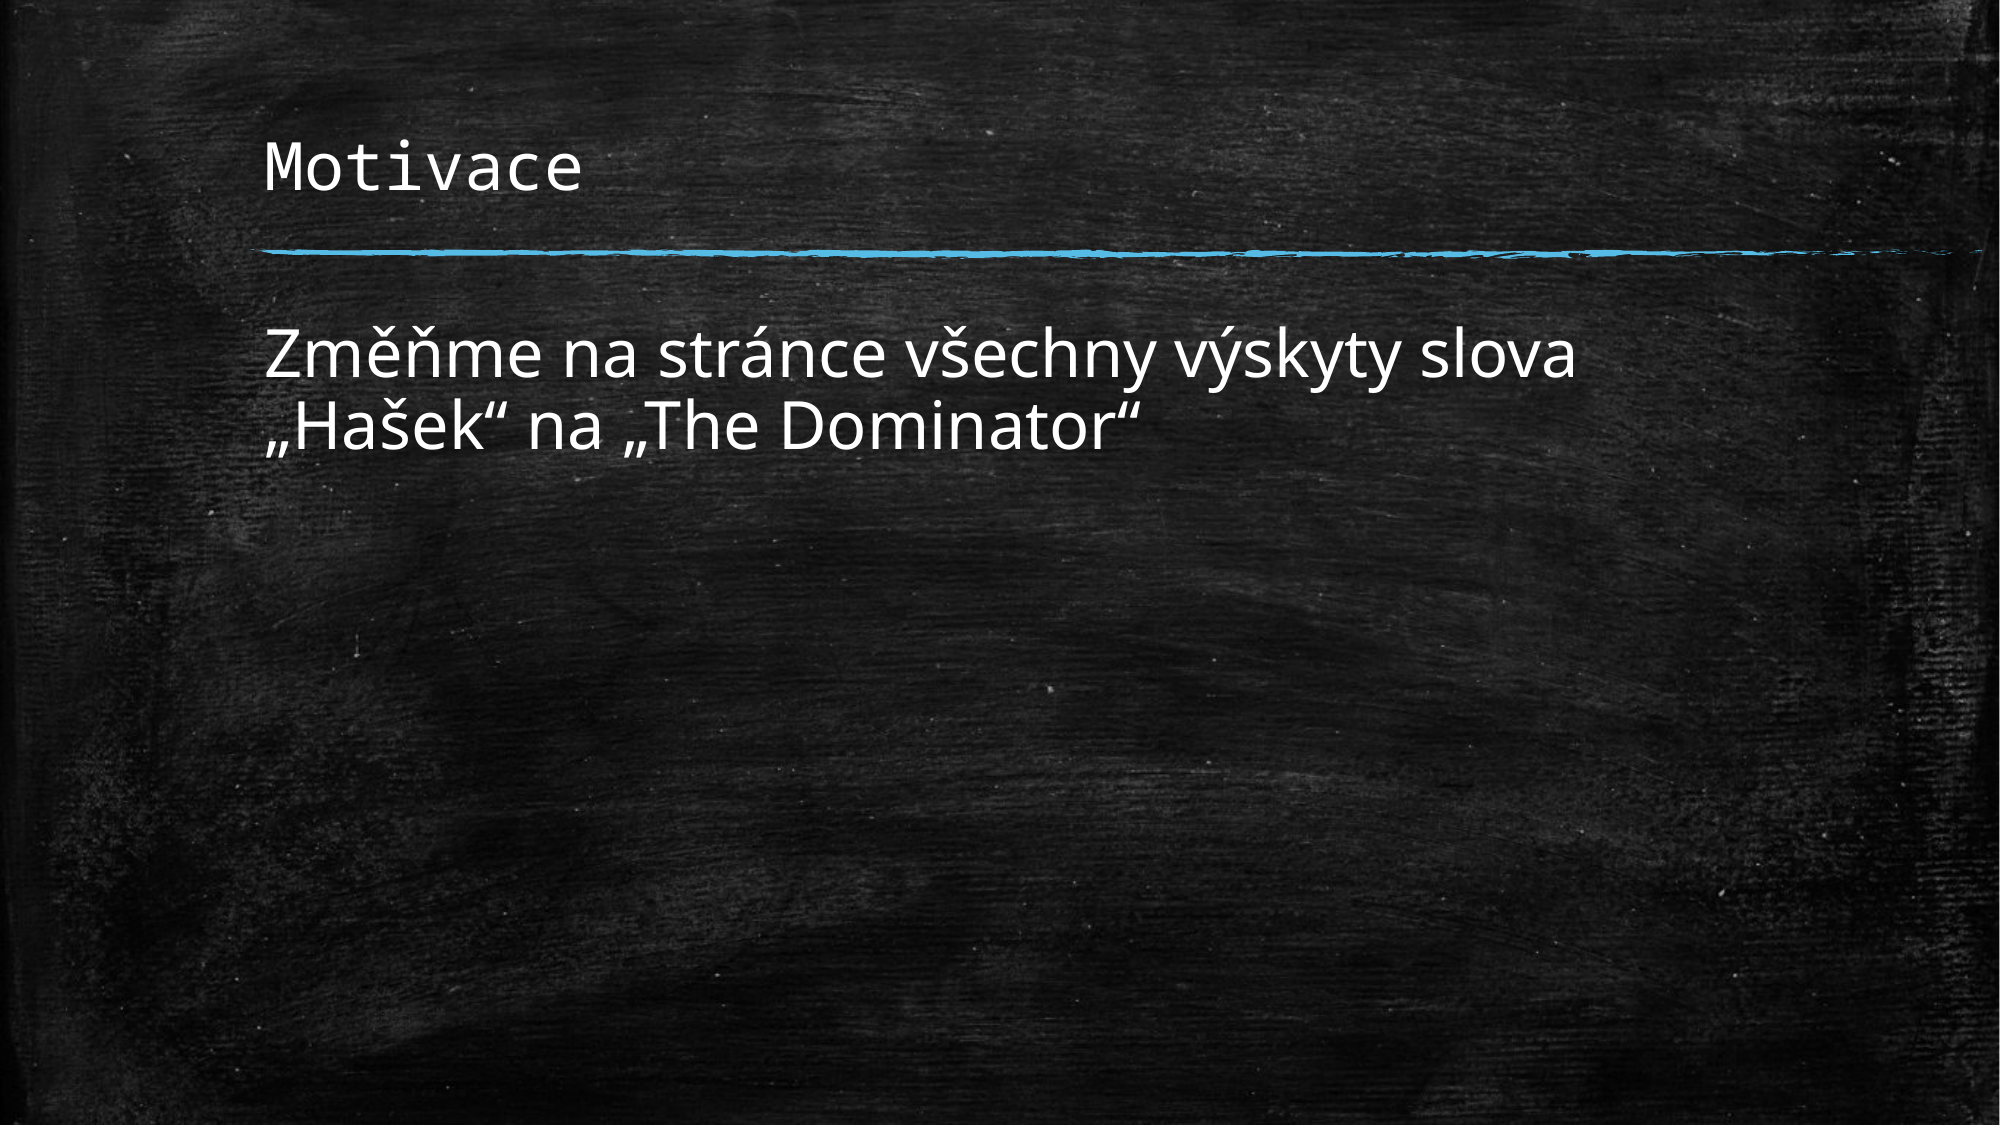

# Motivace
Změňme na stránce všechny výskyty slova „Hašek“ na „The Dominator“